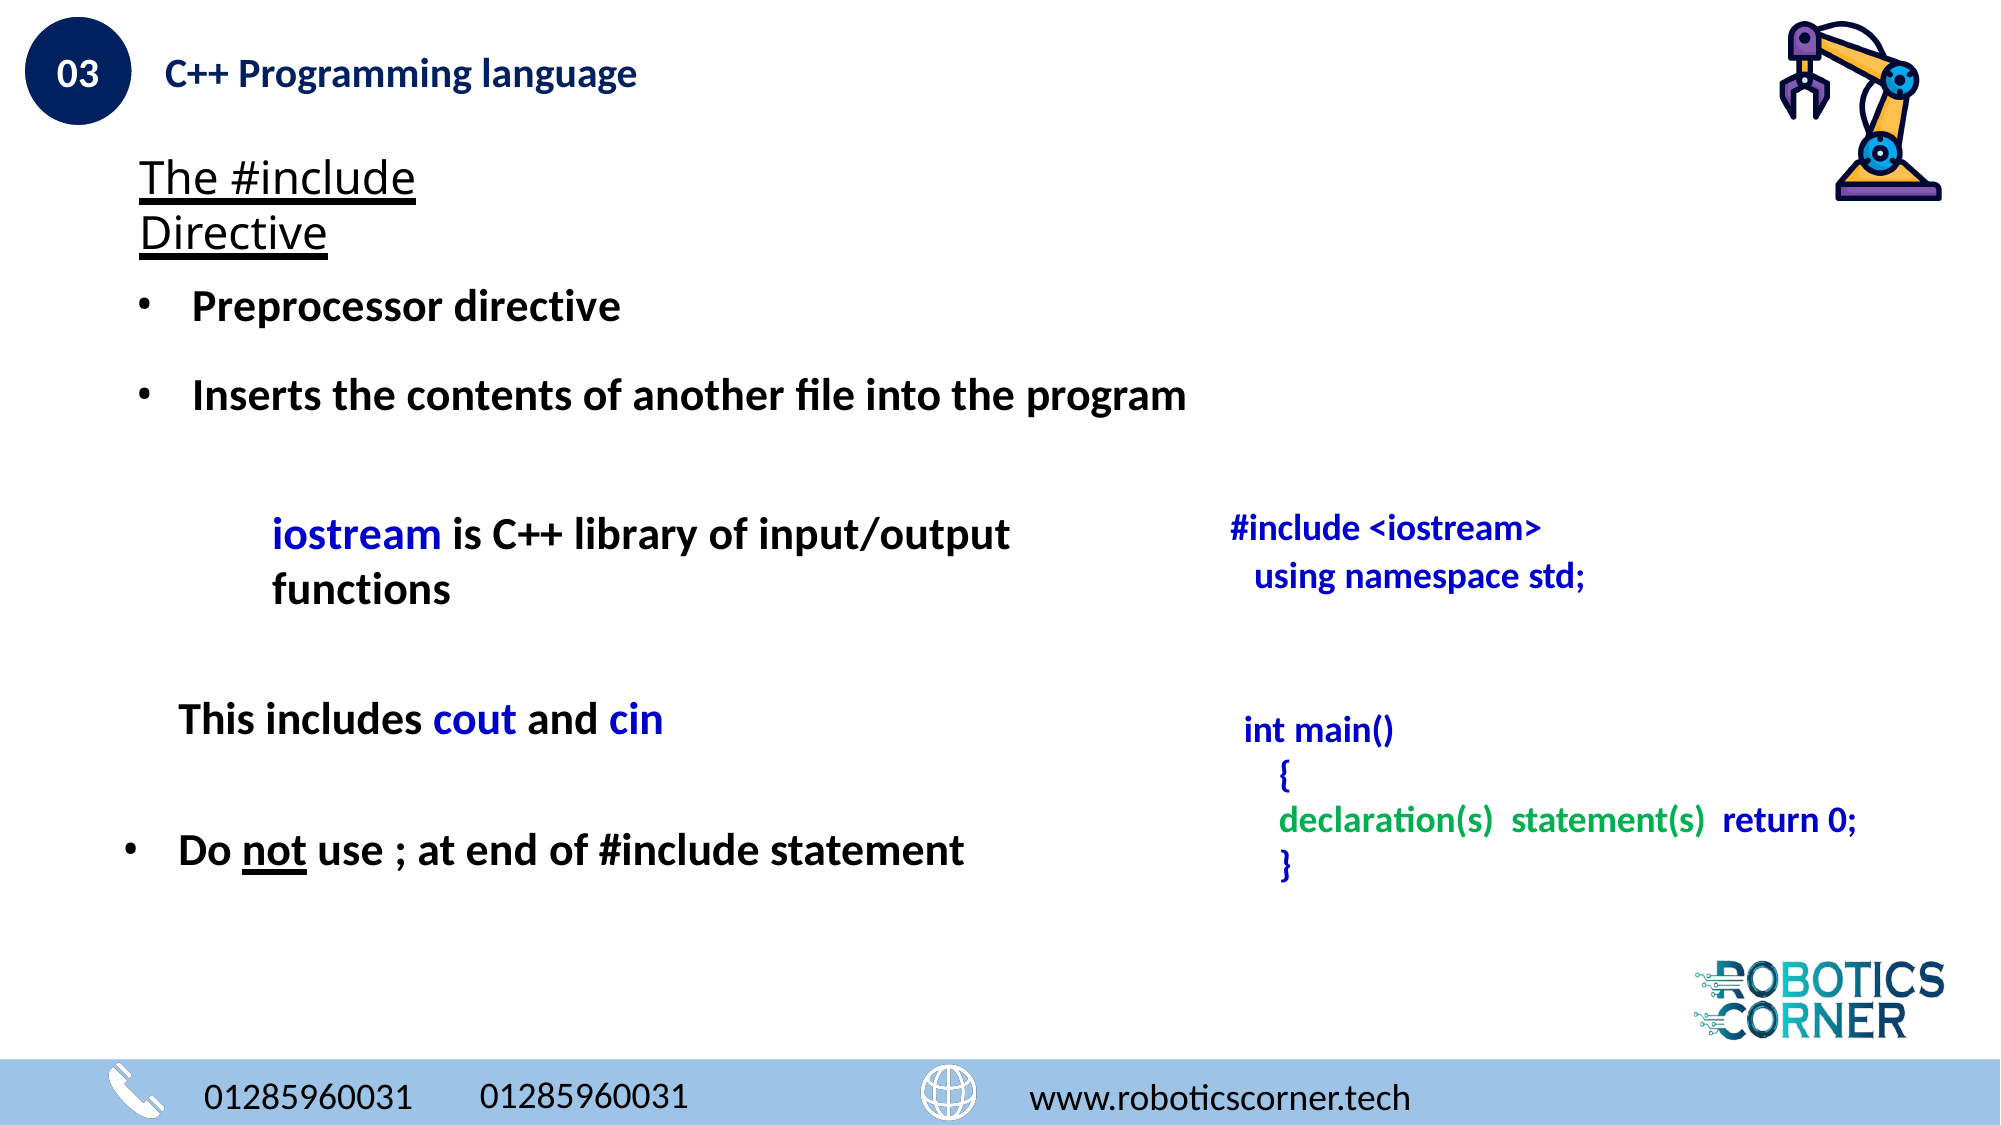

03
C++ Programming language
# The #include Directive
Preprocessor directive
Inserts the contents of another file into the program
#include <iostream> using namespace std;
iostream is C++ library of input/output functions
This includes cout and cin
Do not use ; at end of #include statement
int main()
{
declaration(s) statement(s) return 0;
}
01285960031
01285960031
www.roboticscorner.tech